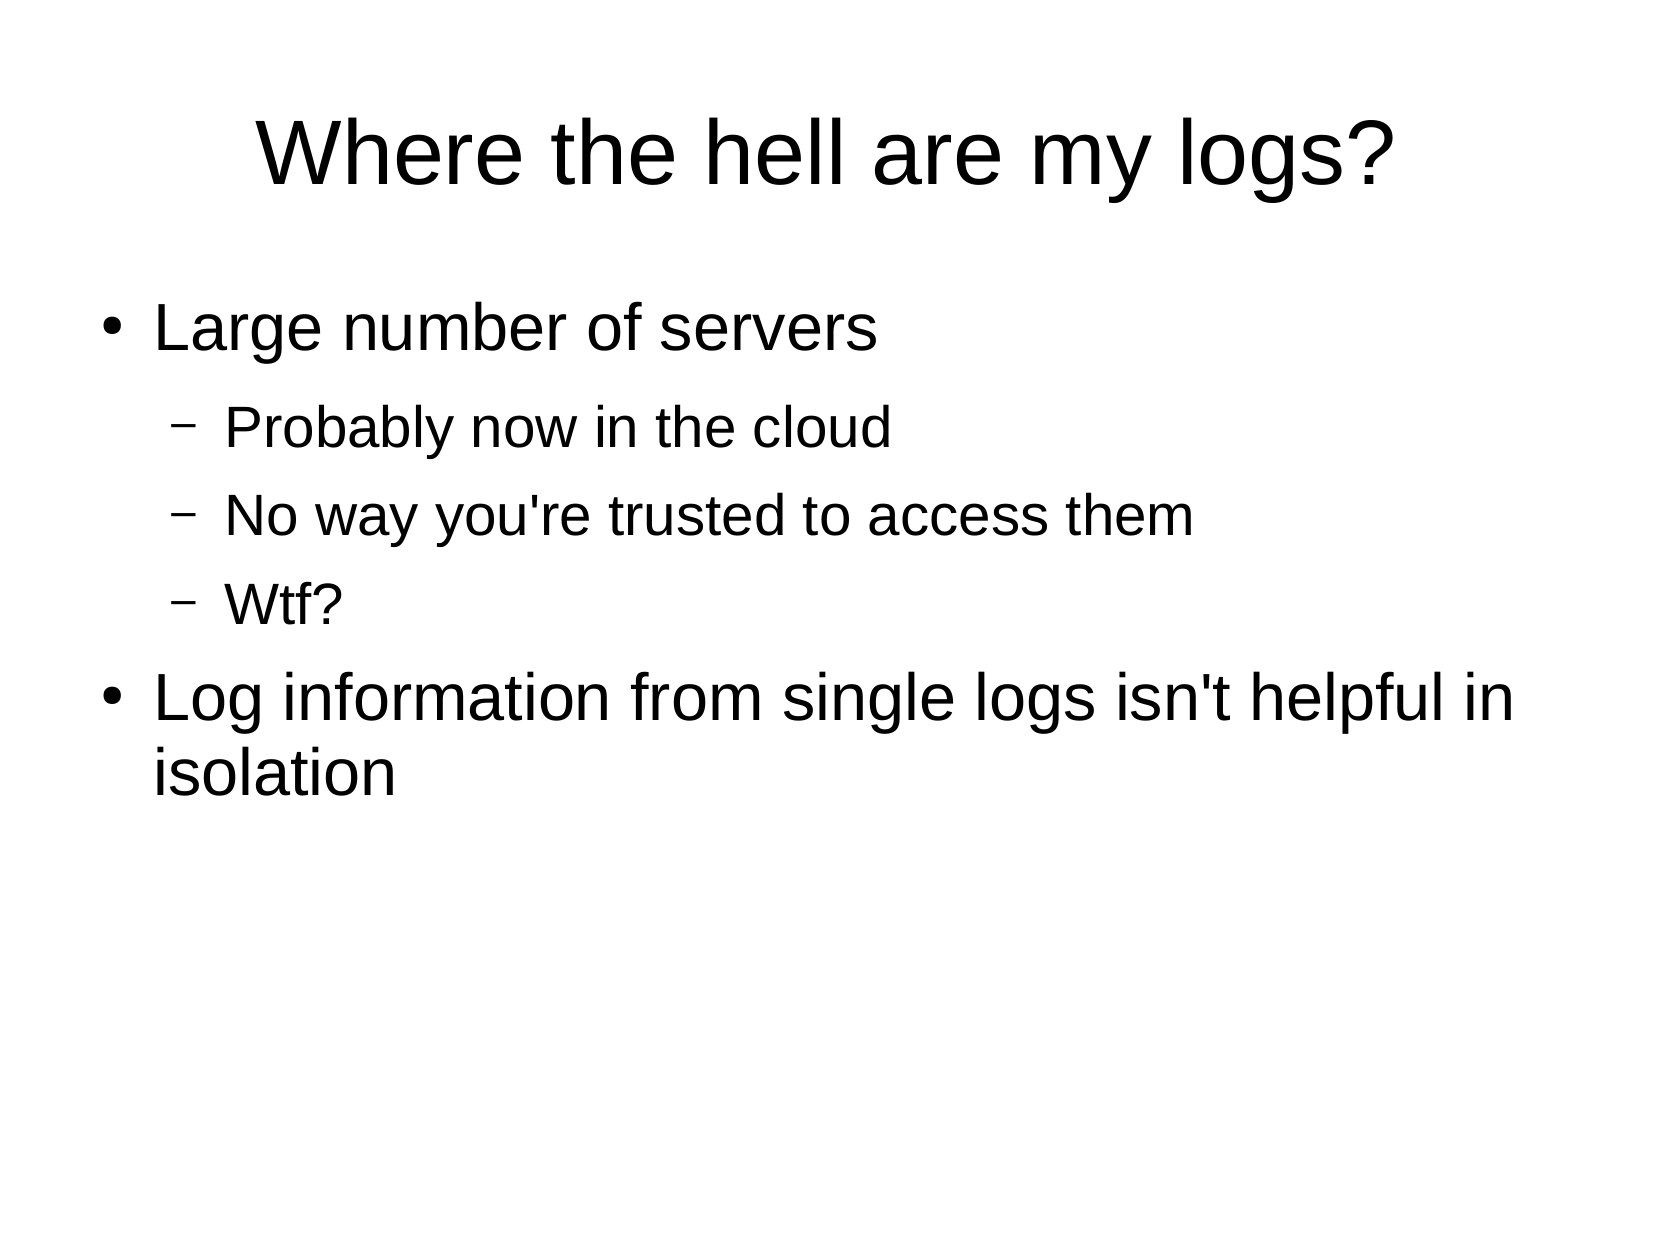

# Where the hell are my logs?
Large number of servers
Probably now in the cloud
No way you're trusted to access them
Wtf?
Log information from single logs isn't helpful in isolation